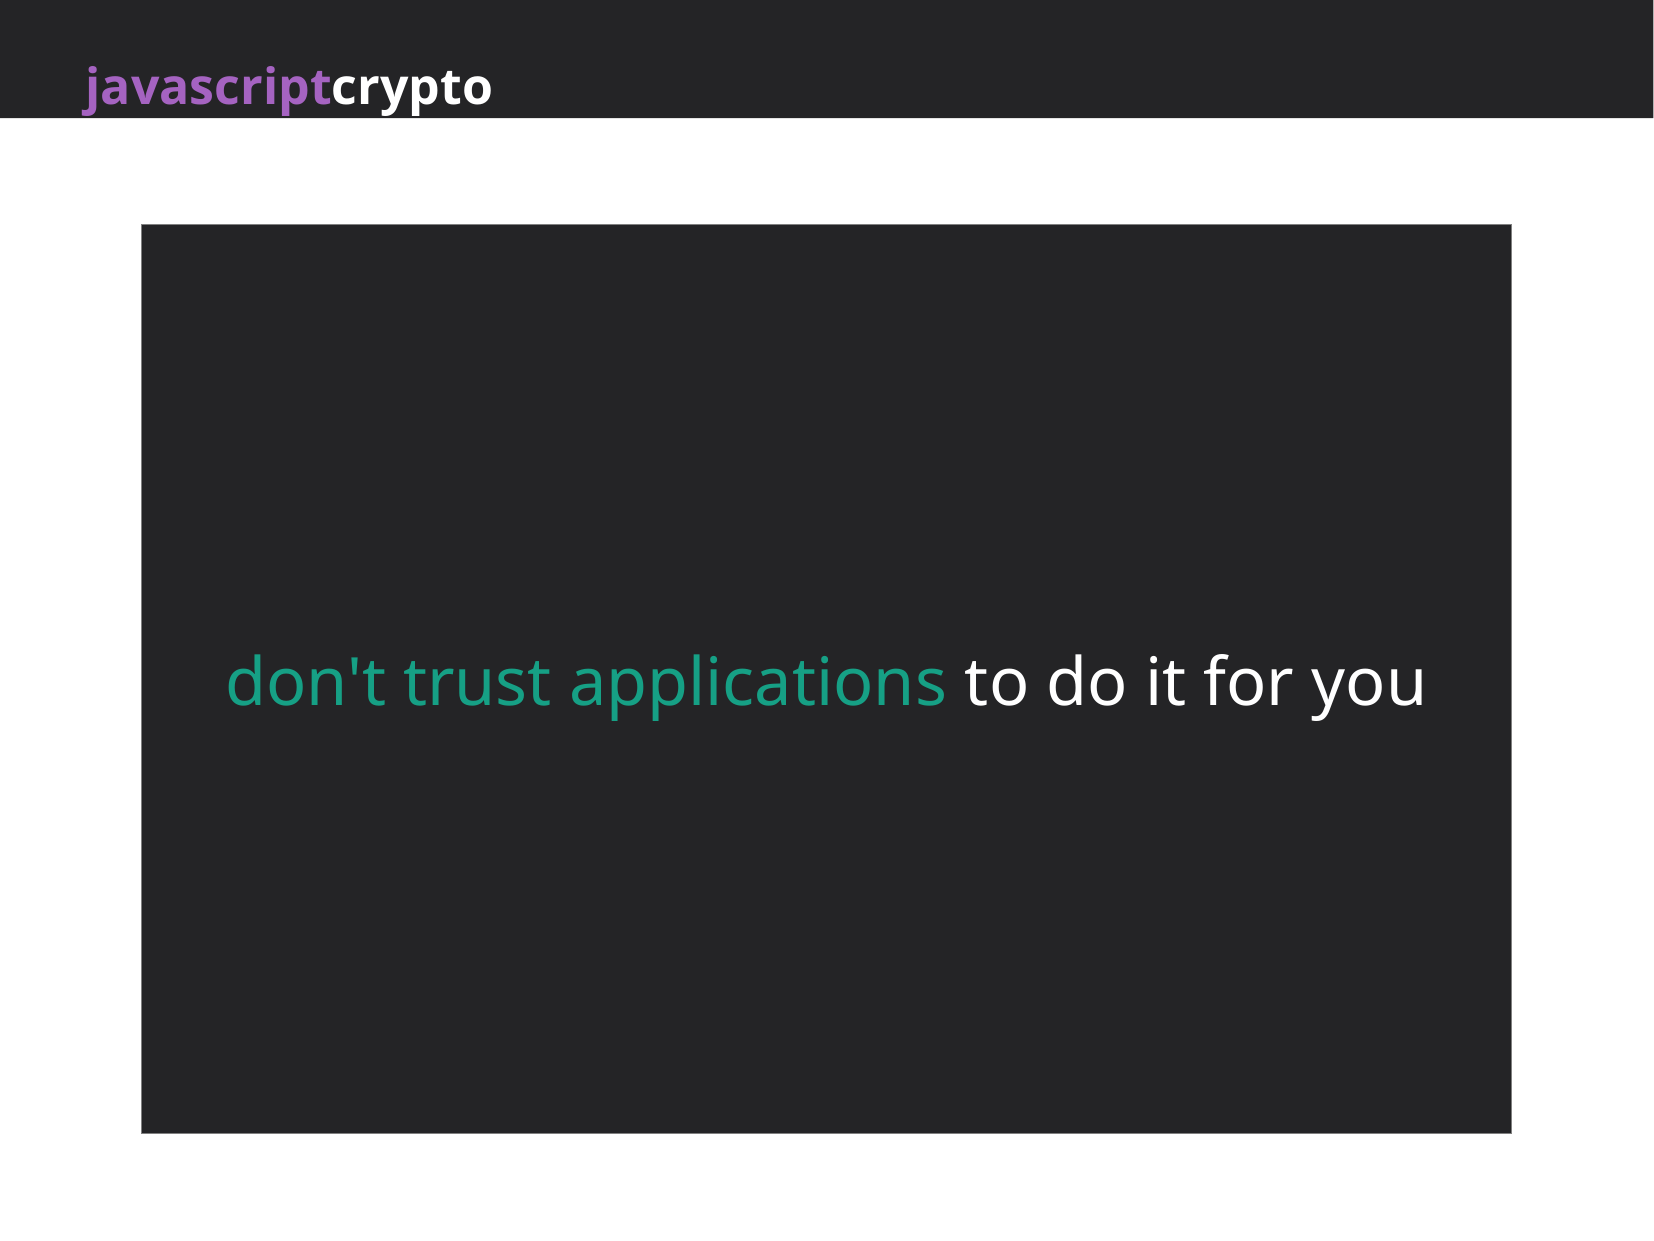

javascriptcrypto
don't trust applications to do it for you
encrypt shit